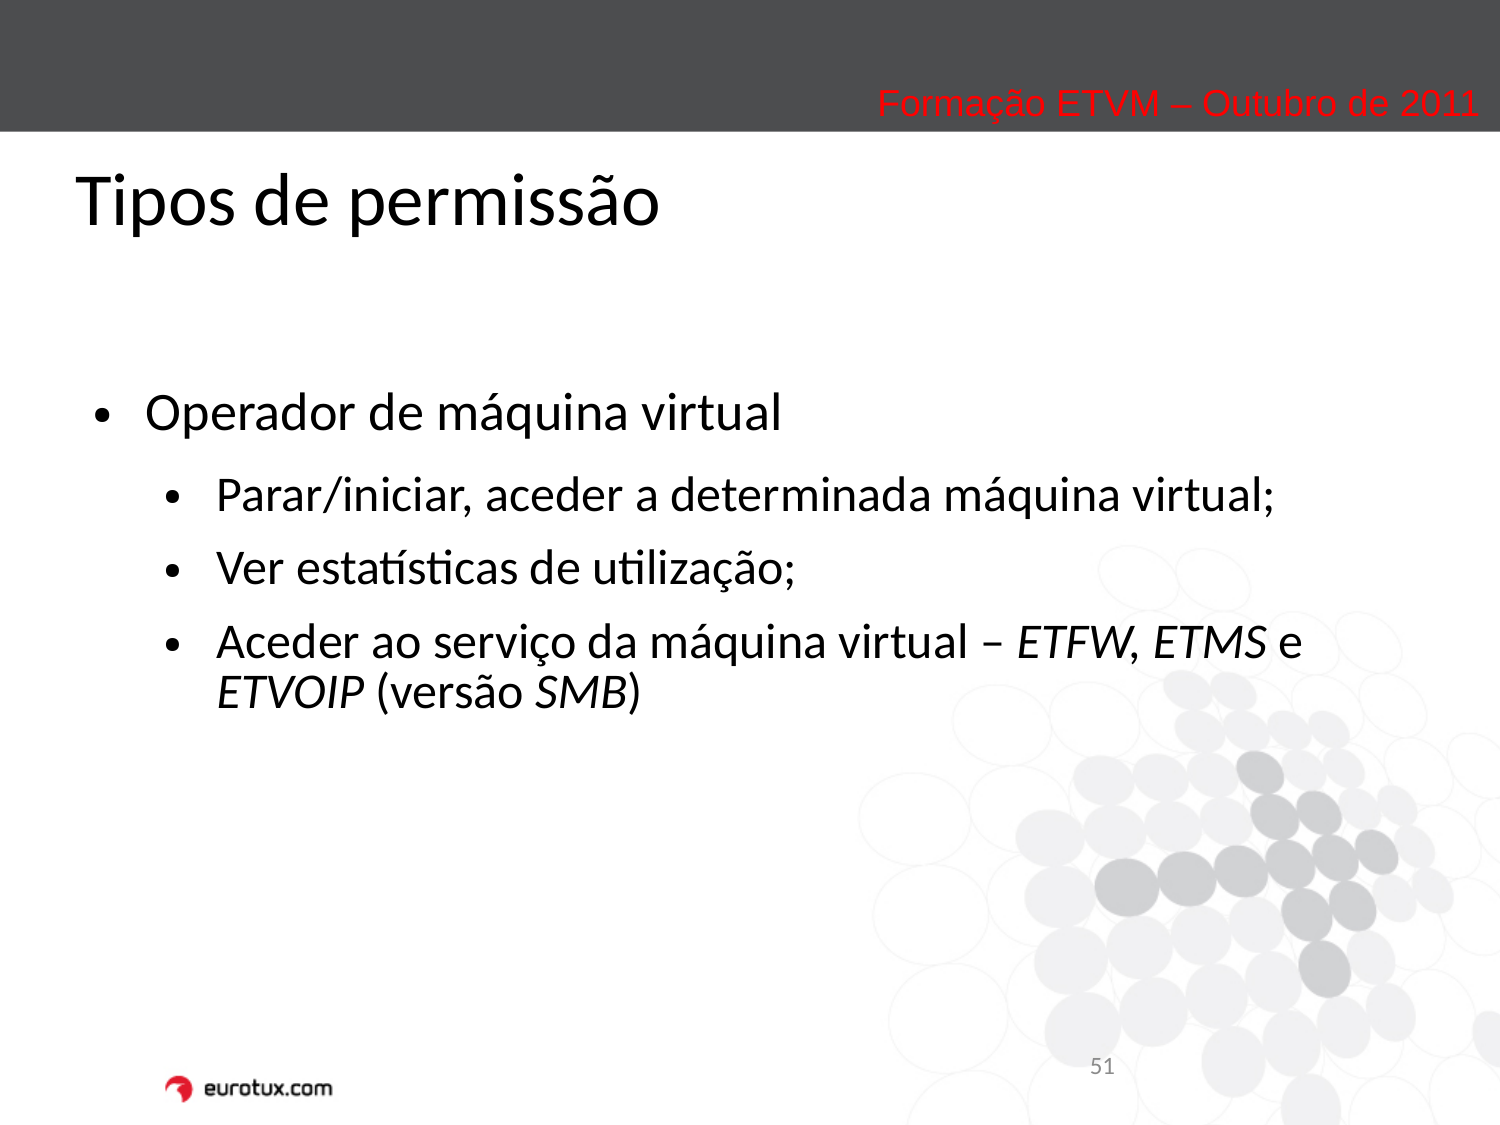

# Tipos de permissão
Operador de máquina virtual
Parar/iniciar, aceder a determinada máquina virtual;
Ver estatísticas de utilização;
Aceder ao serviço da máquina virtual – ETFW, ETMS e ETVOIP (versão SMB)
51